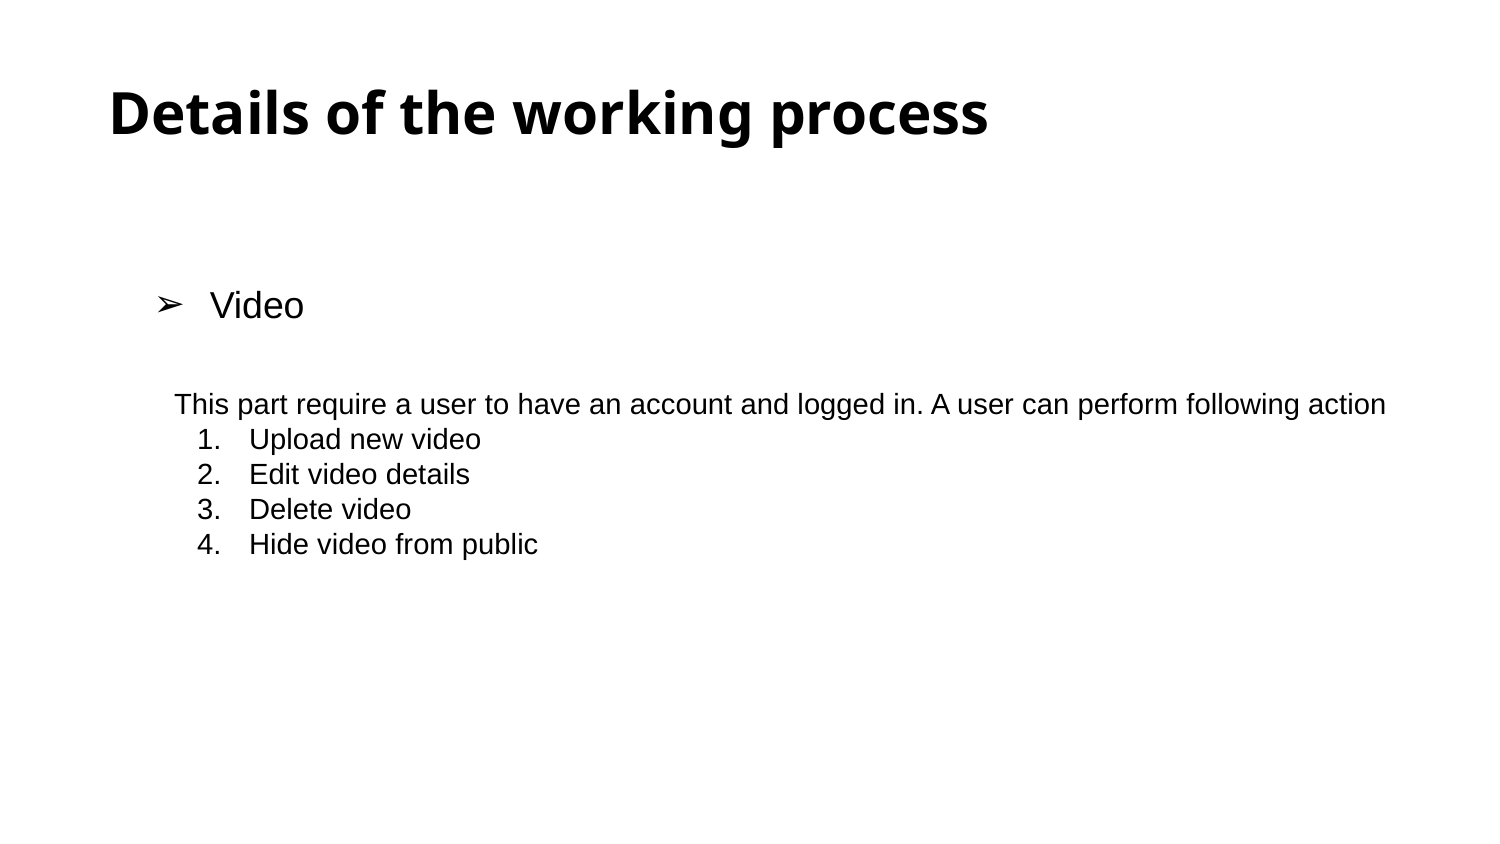

Details of the working process
Video
This part require a user to have an account and logged in. A user can perform following action
Upload new video
Edit video details
Delete video
Hide video from public